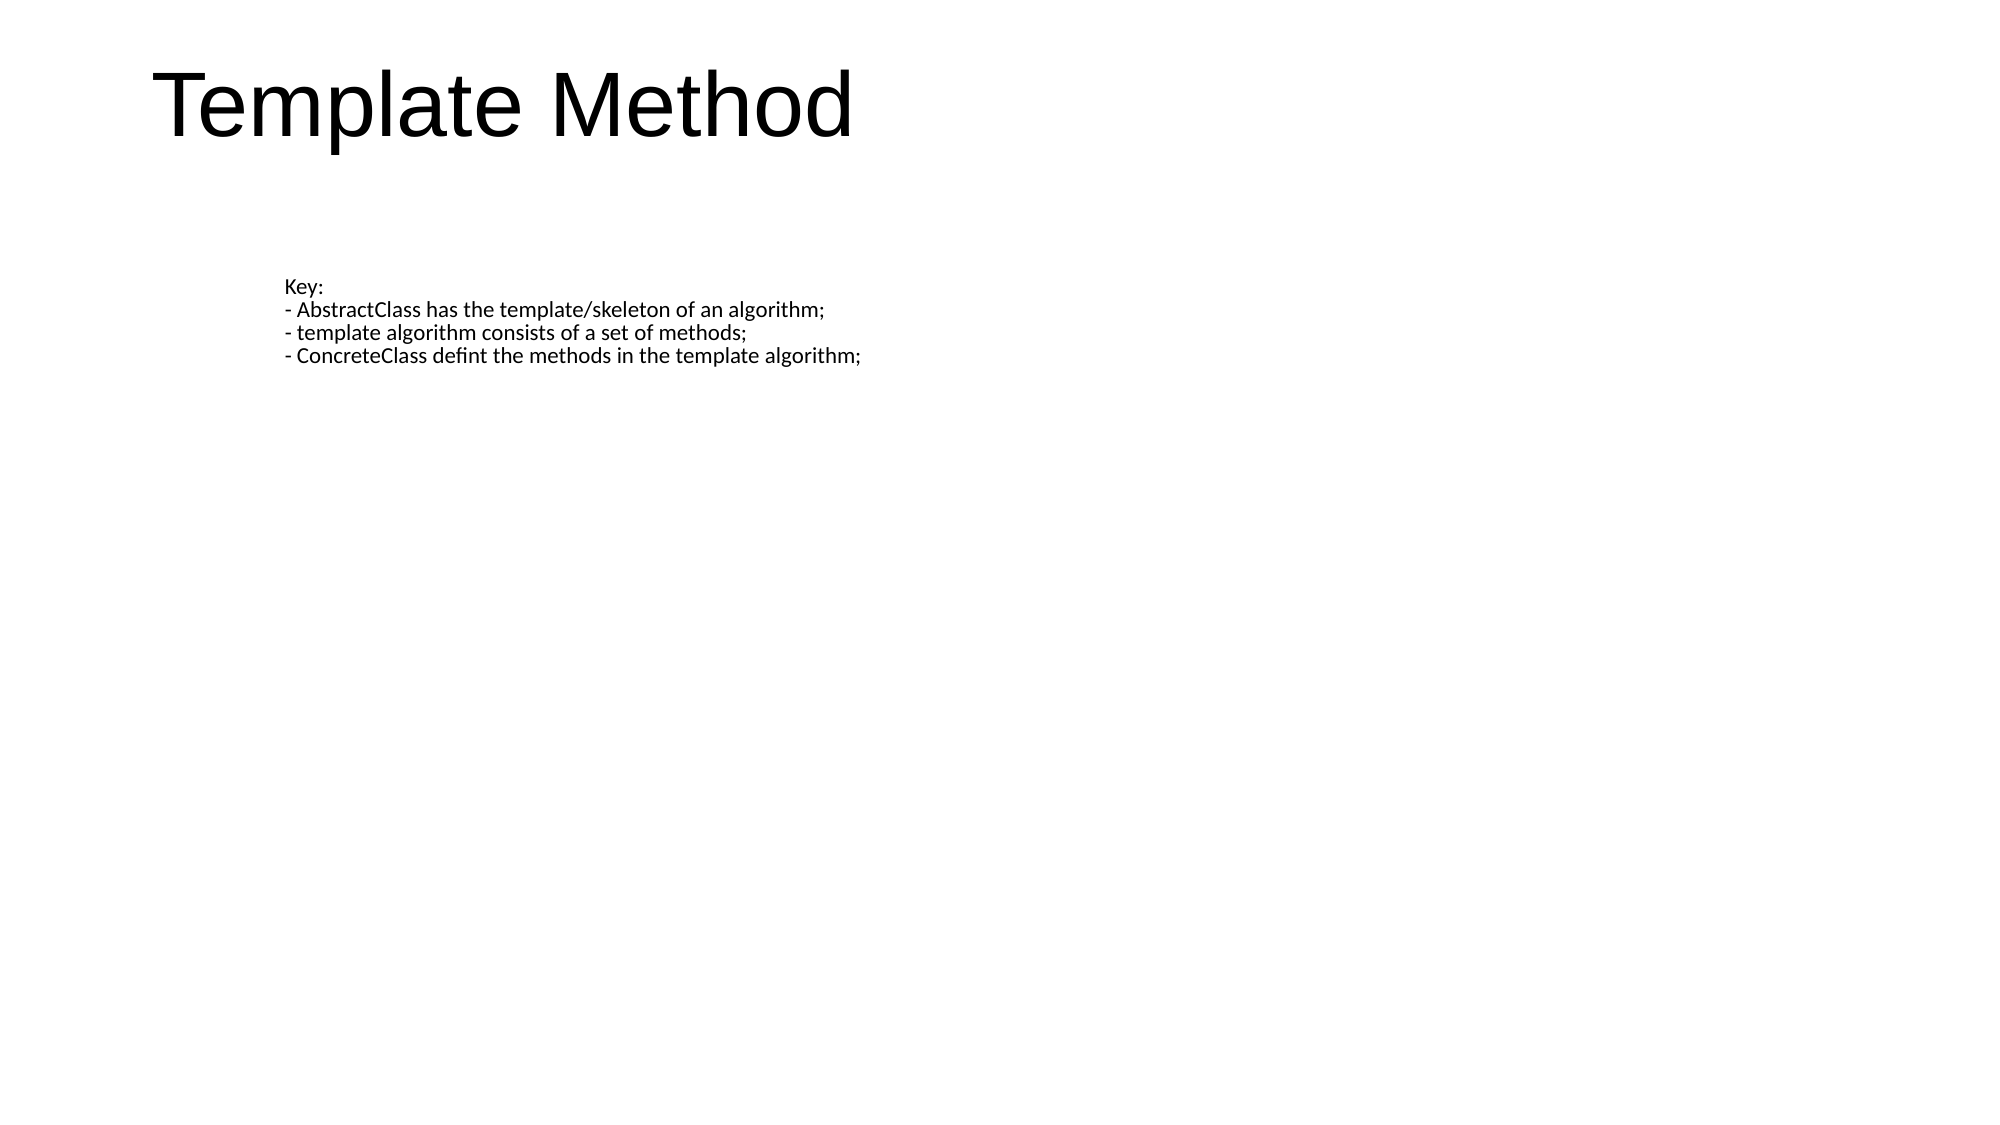

# Template Method
Key:
- AbstractClass has the template/skeleton of an algorithm;
- template algorithm consists of a set of methods;
- ConcreteClass defint the methods in the template algorithm;